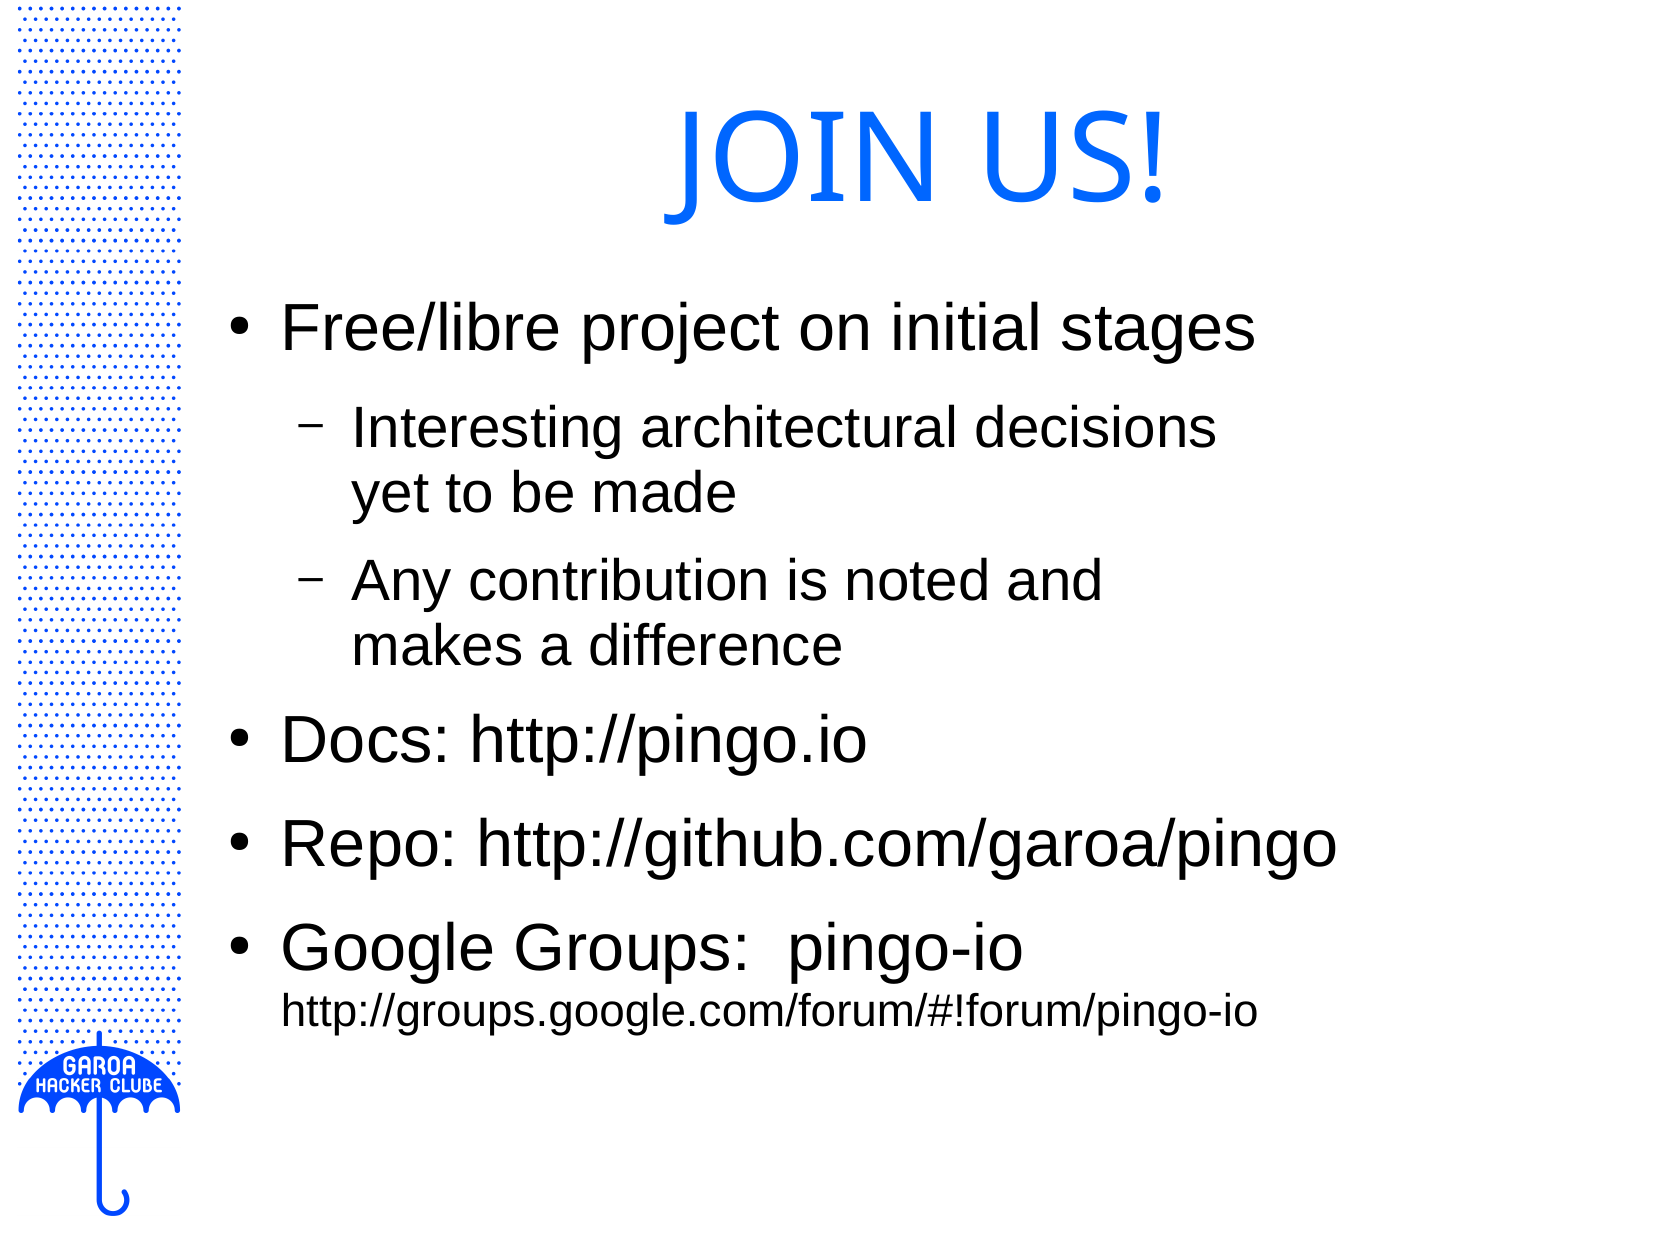

# JOIN US!
Free/libre project on initial stages
Interesting architectural decisions
yet to be made
Any contribution is noted and
makes a difference
Docs: http://pingo.io
Repo: http://github.com/garoa/pingo
Google Groups: pingo-io
http://groups.google.com/forum/#!forum/pingo-io